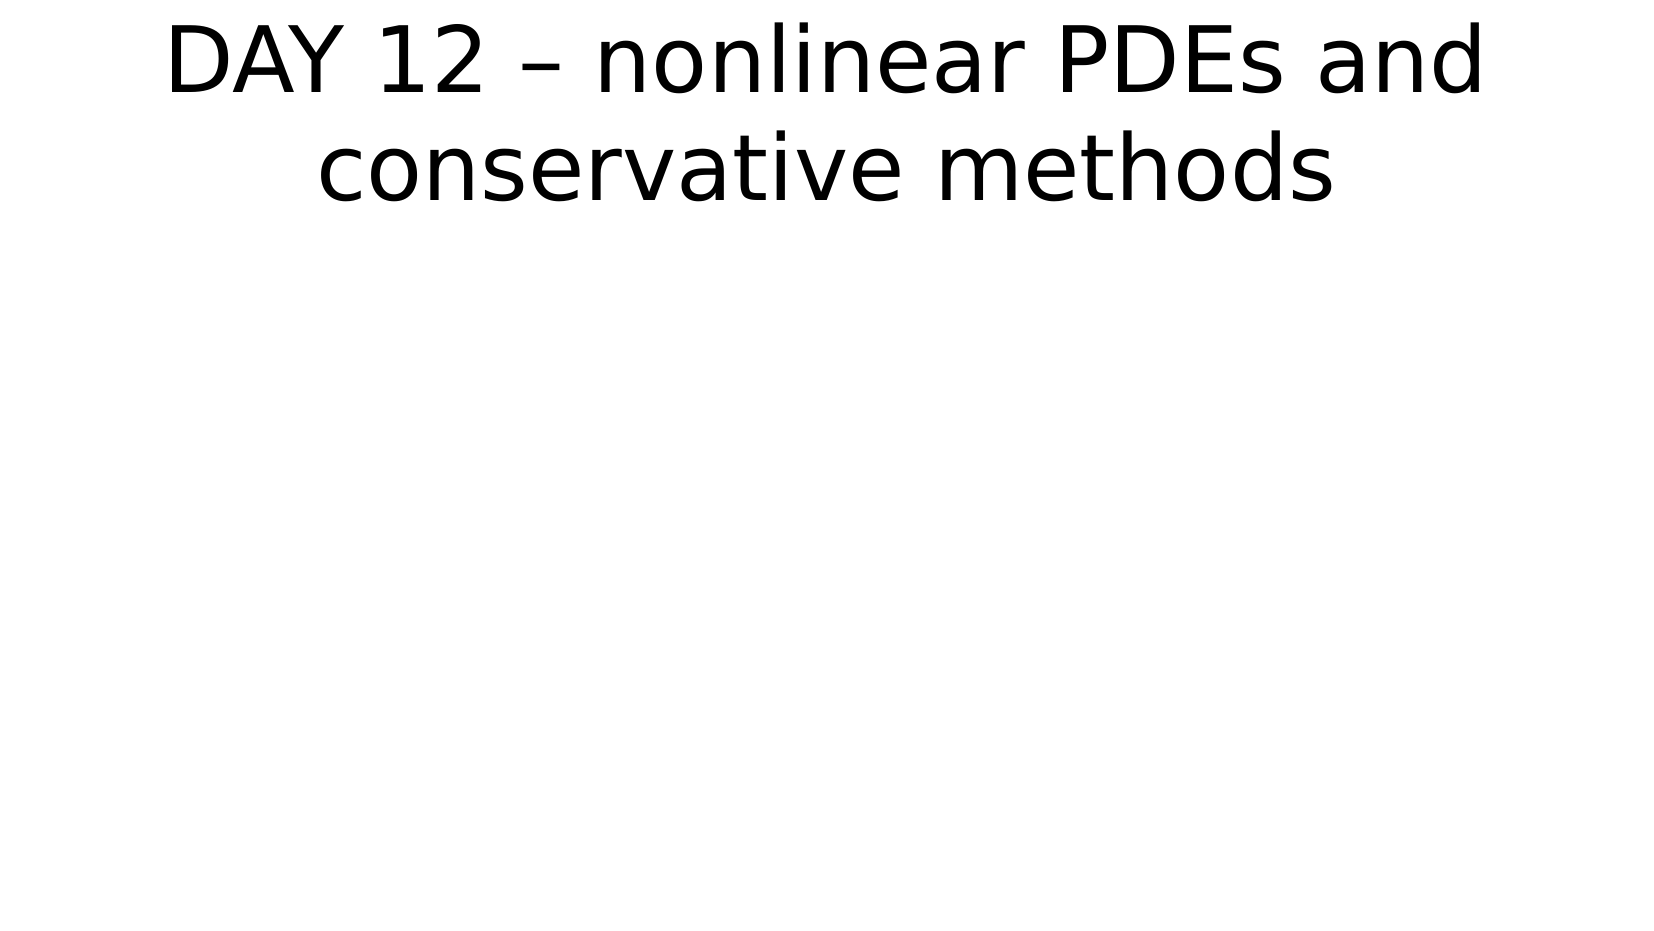

# DAY 12 – nonlinear PDEs and conservative methods